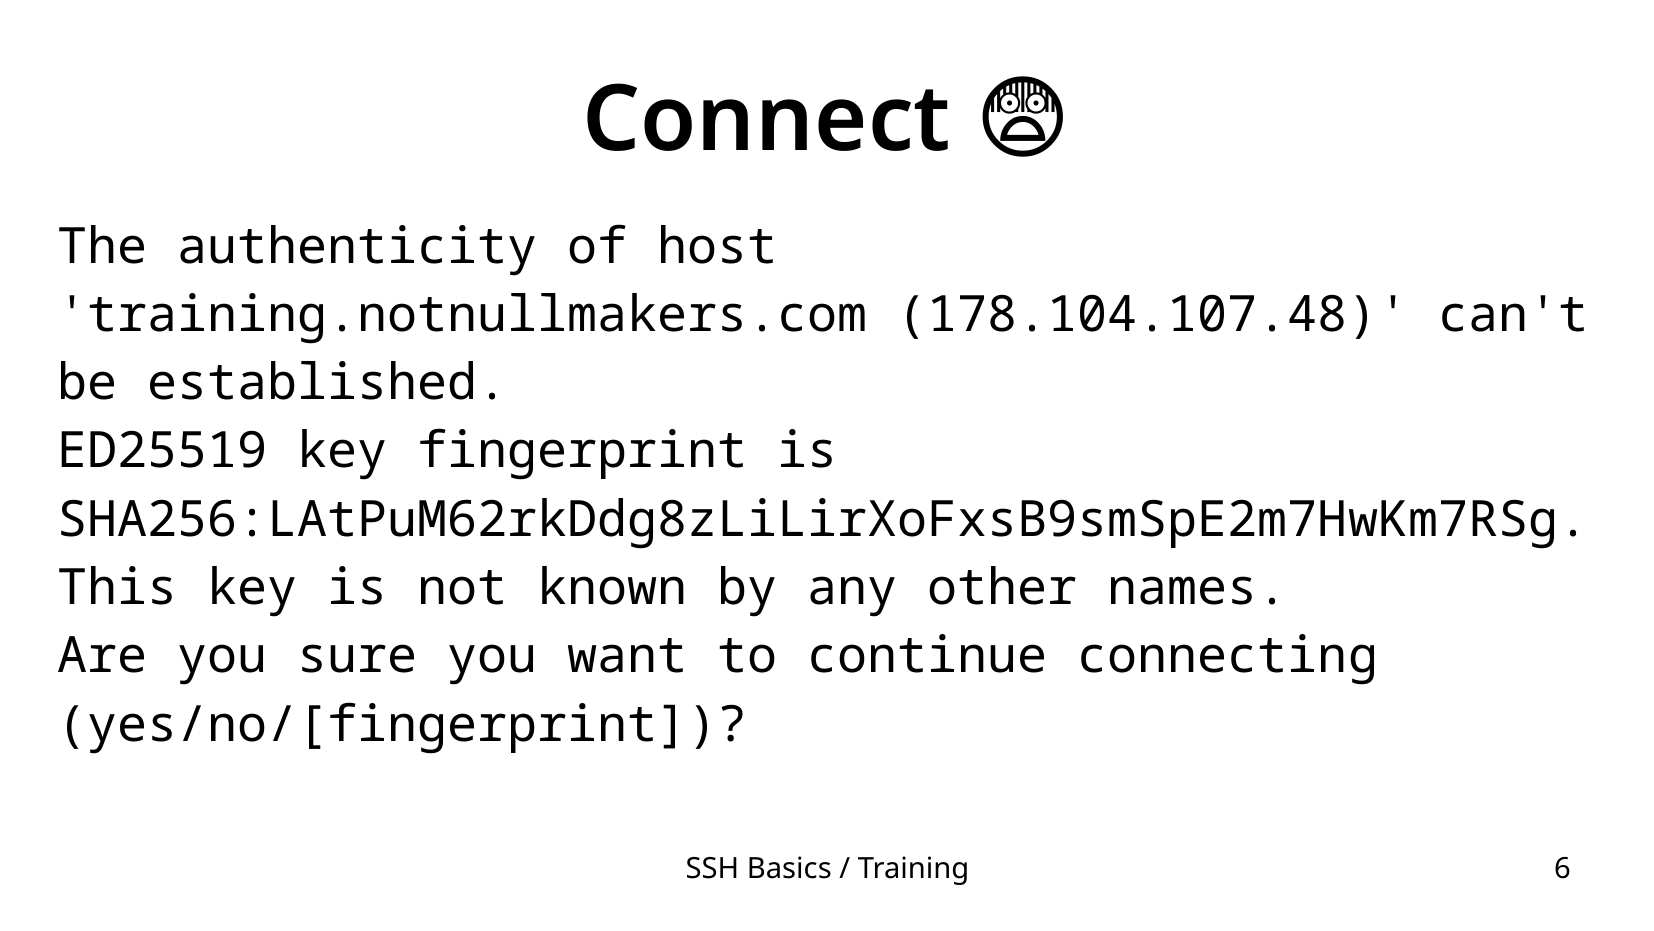

# Connect 😨
The authenticity of host 'training.notnullmakers.com (178.104.107.48)' can't be established.
ED25519 key fingerprint is SHA256:LAtPuM62rkDdg8zLiLirXoFxsB9smSpE2m7HwKm7RSg.
This key is not known by any other names.
Are you sure you want to continue connecting (yes/no/[fingerprint])?
SSH Basics / Training
6